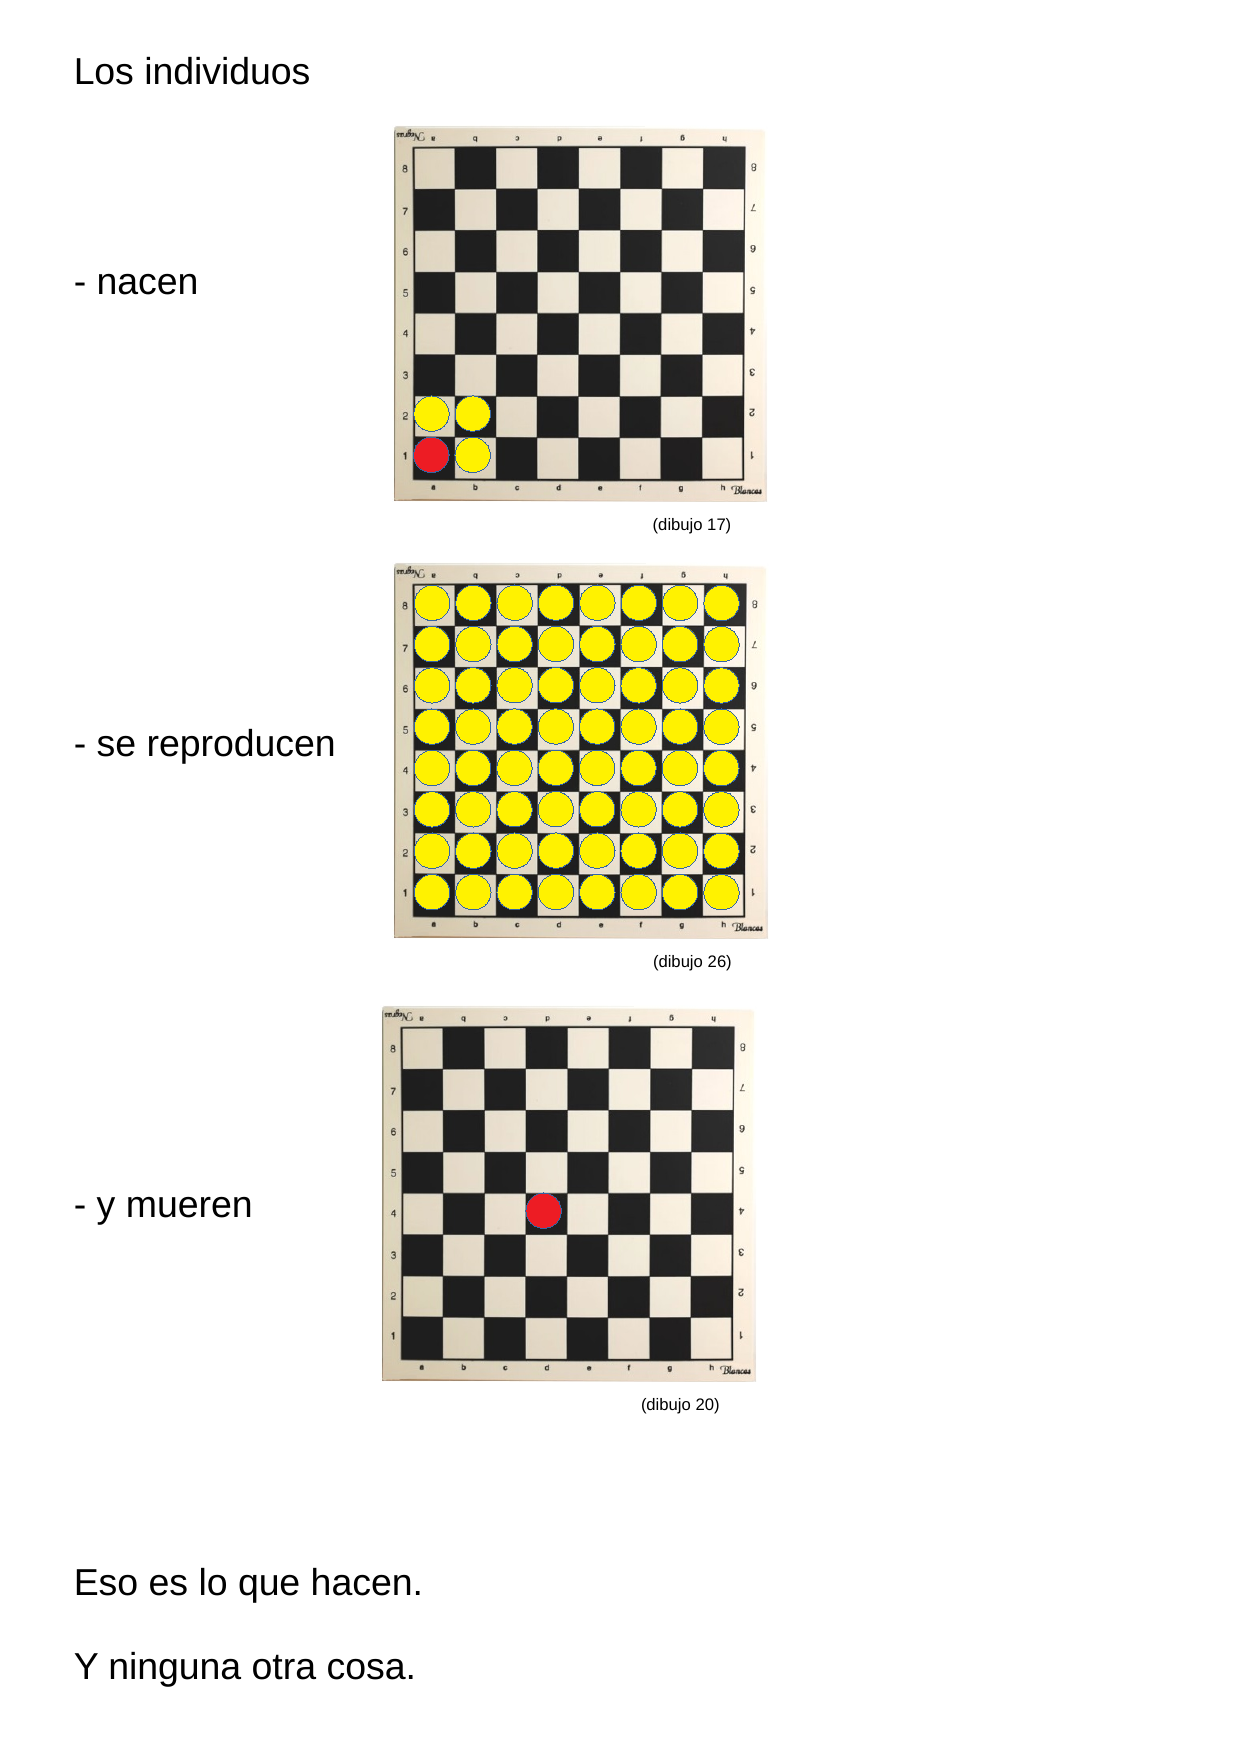

Los individuos
- nacen
- se reproducen
- y mueren
Eso es lo que hacen.
Y ninguna otra cosa.
(dibujo 17)
(dibujo 26)
(dibujo 20)